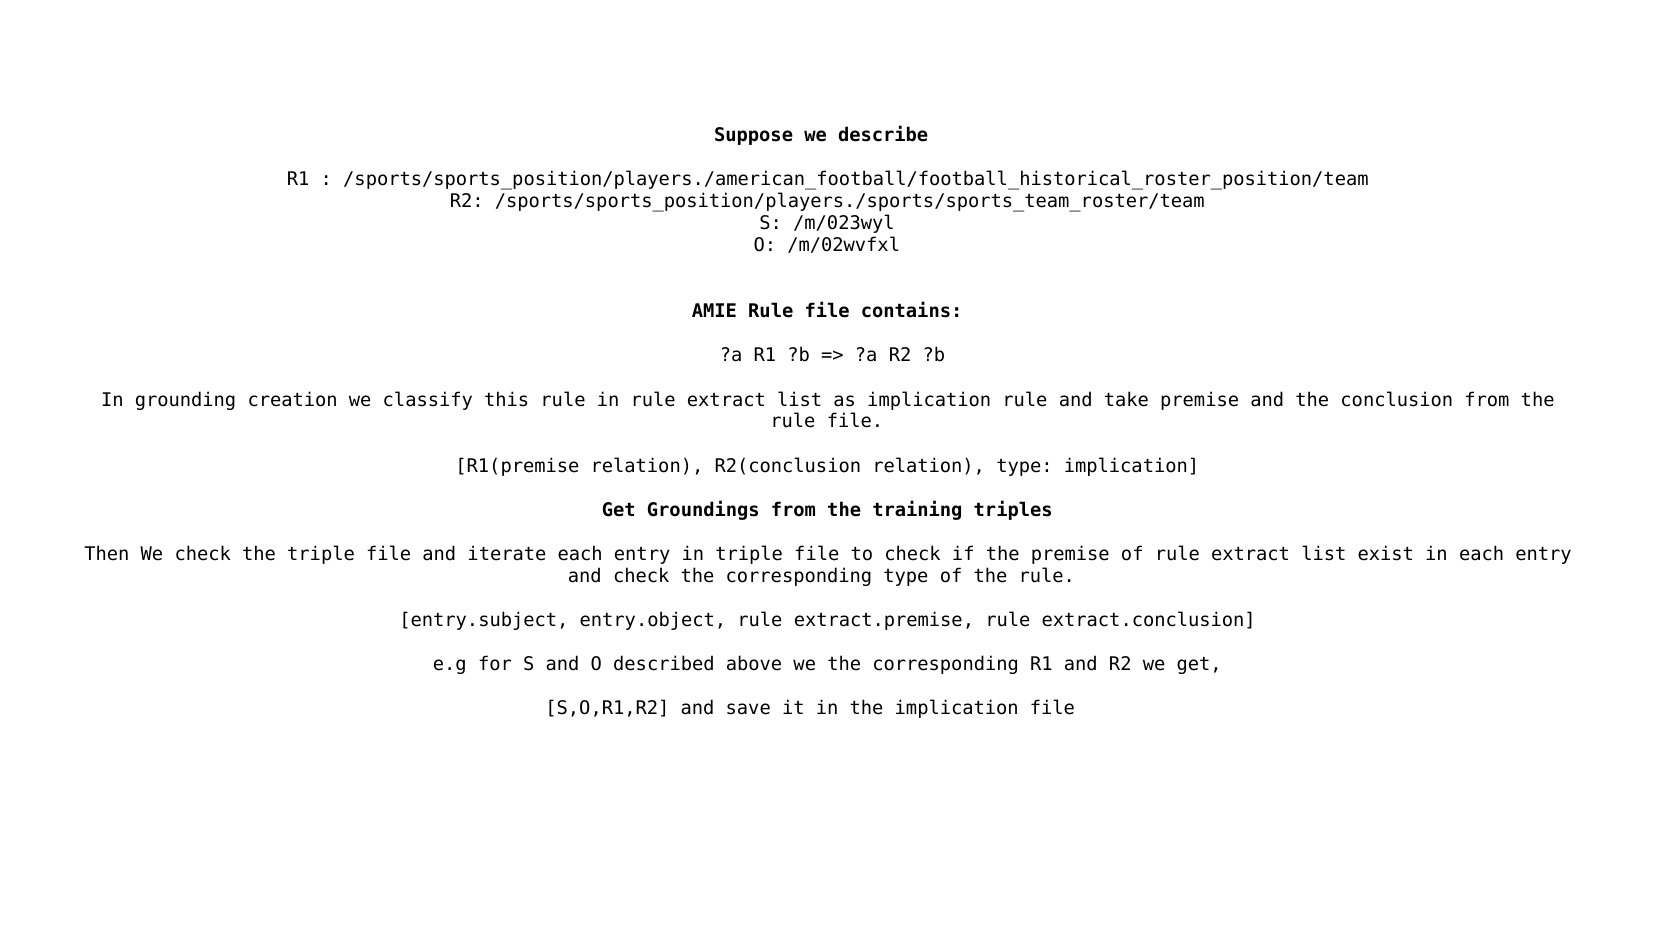

# Suppose we describe
R1 : /sports/sports_position/players./american_football/football_historical_roster_position/team
R2: /sports/sports_position/players./sports/sports_team_roster/team
S: /m/023wyl
O: /m/02wvfxl
AMIE Rule file contains:
 ?a R1 ?b => ?a R2 ?b
In grounding creation we classify this rule in rule extract list as implication rule and take premise and the conclusion from the rule file.
[R1(premise relation), R2(conclusion relation), type: implication]
Get Groundings from the training triples
Then We check the triple file and iterate each entry in triple file to check if the premise of rule extract list exist in each entry and check the corresponding type of the rule.
[entry.subject, entry.object, rule extract.premise, rule extract.conclusion]
e.g for S and O described above we the corresponding R1 and R2 we get,
[S,O,R1,R2] and save it in the implication file